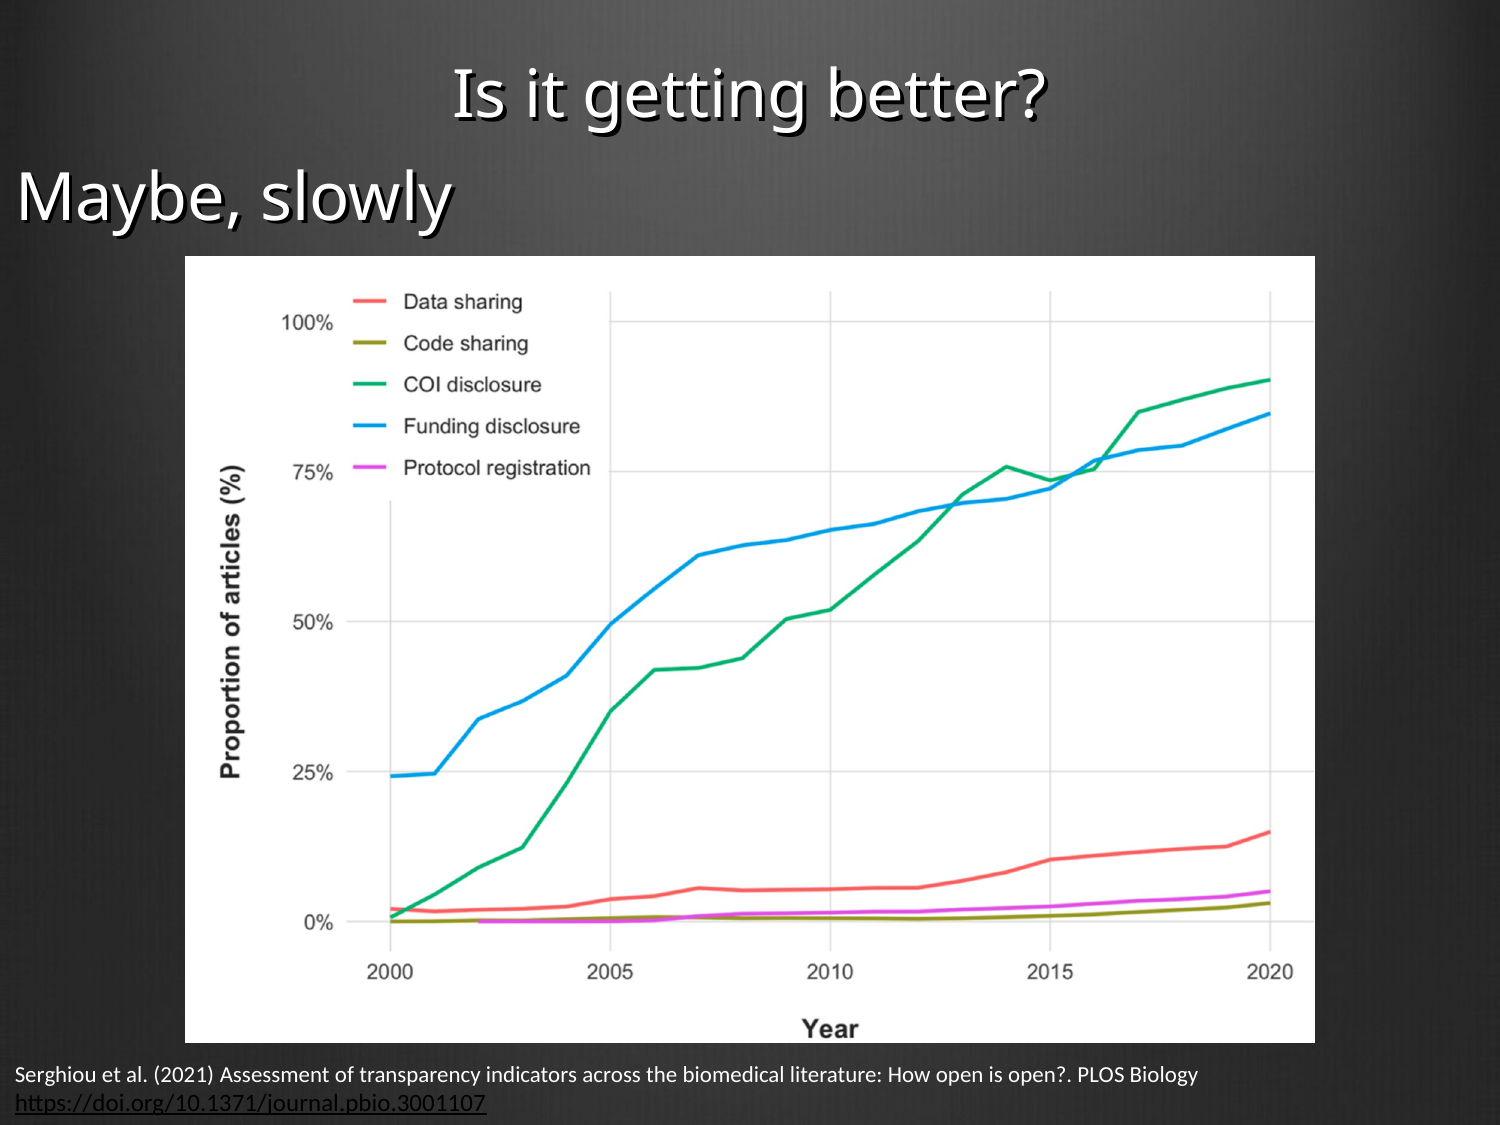

# Is it getting better?
Maybe, slowly
Serghiou et al. (2021) Assessment of transparency indicators across the biomedical literature: How open is open?. PLOS Biology https://doi.org/10.1371/journal.pbio.3001107